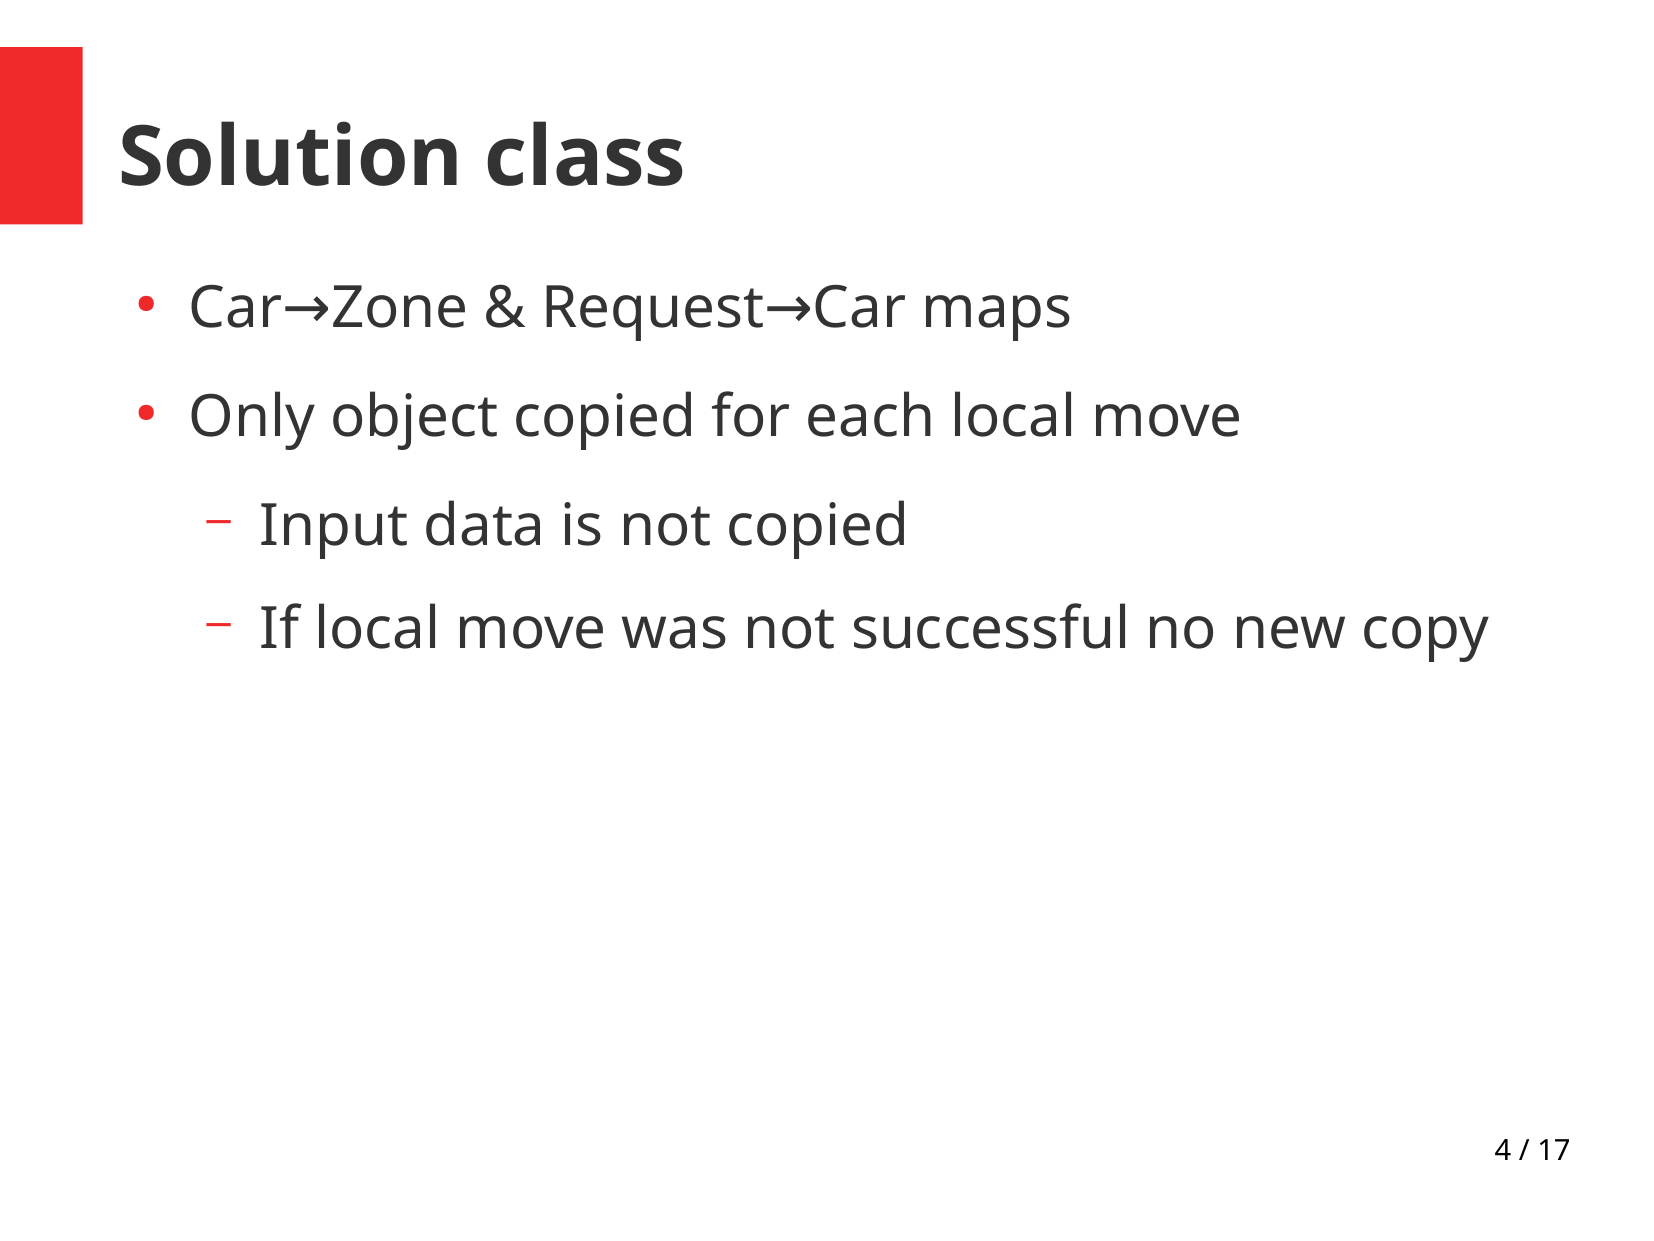

# Solution class
Car→Zone & Request→Car maps
Only object copied for each local move
Input data is not copied
If local move was not successful no new copy
4